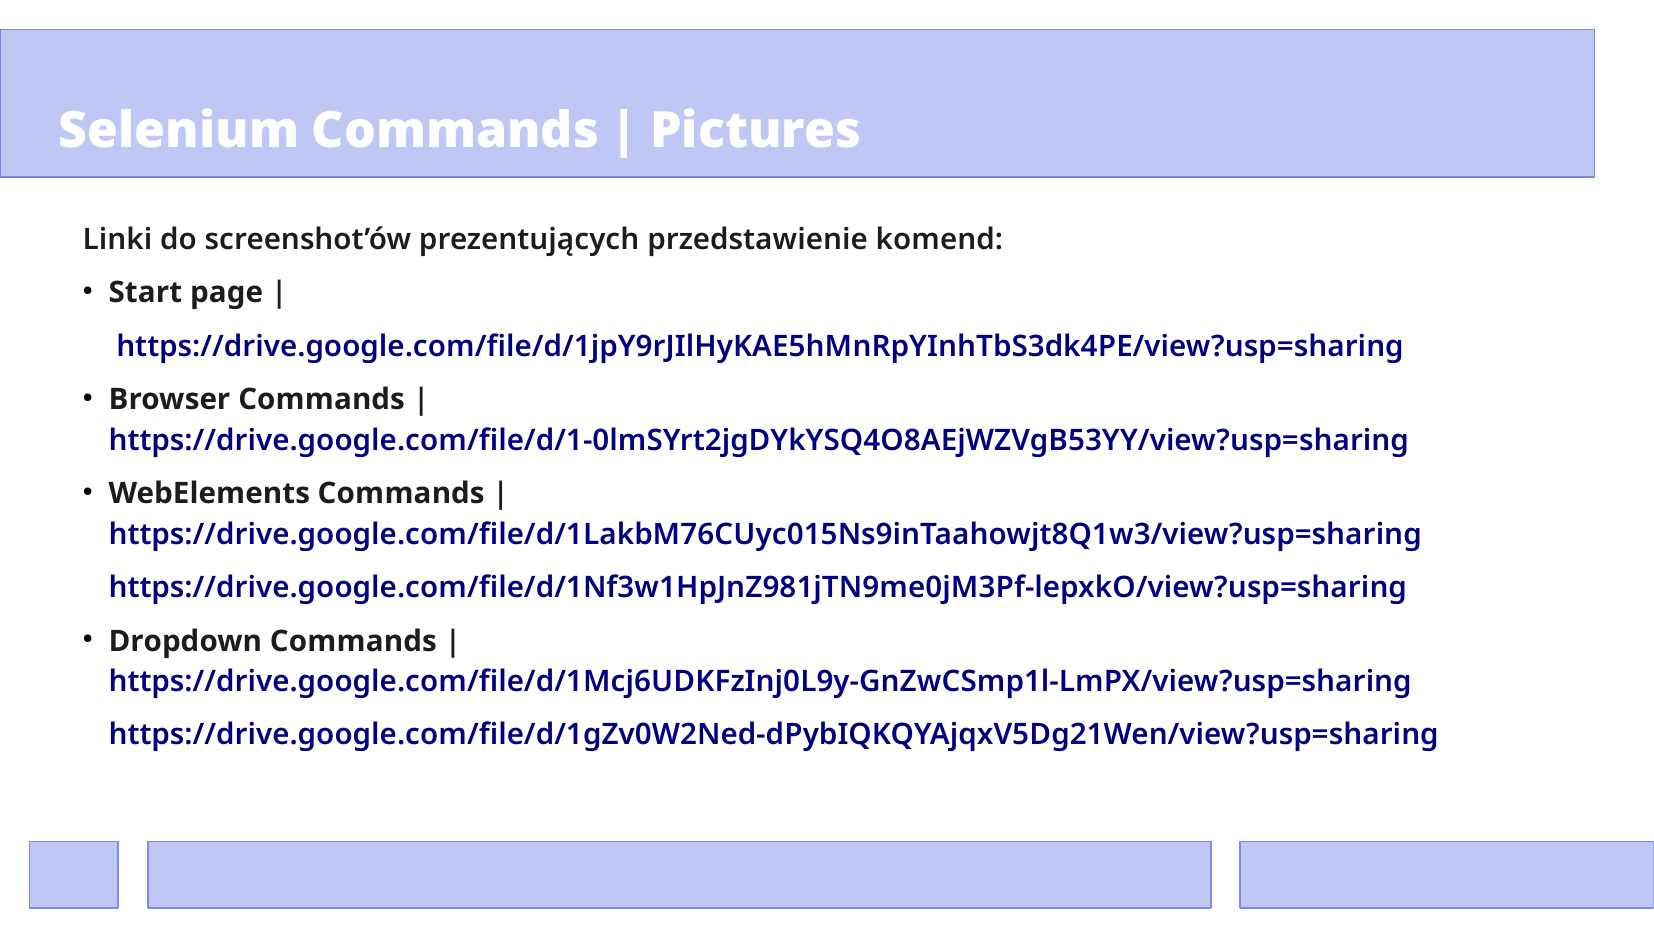

# Selenium Commands | Pictures
Linki do screenshot’ów prezentujących przedstawienie komend:
Start page |
 https://drive.google.com/file/d/1jpY9rJIlHyKAE5hMnRpYInhTbS3dk4PE/view?usp=sharing
Browser Commands | https://drive.google.com/file/d/1-0lmSYrt2jgDYkYSQ4O8AEjWZVgB53YY/view?usp=sharing
WebElements Commands |https://drive.google.com/file/d/1LakbM76CUyc015Ns9inTaahowjt8Q1w3/view?usp=sharing
https://drive.google.com/file/d/1Nf3w1HpJnZ981jTN9me0jM3Pf-lepxkO/view?usp=sharing
Dropdown Commands | https://drive.google.com/file/d/1Mcj6UDKFzInj0L9y-GnZwCSmp1l-LmPX/view?usp=sharing
https://drive.google.com/file/d/1gZv0W2Ned-dPybIQKQYAjqxV5Dg21Wen/view?usp=sharing